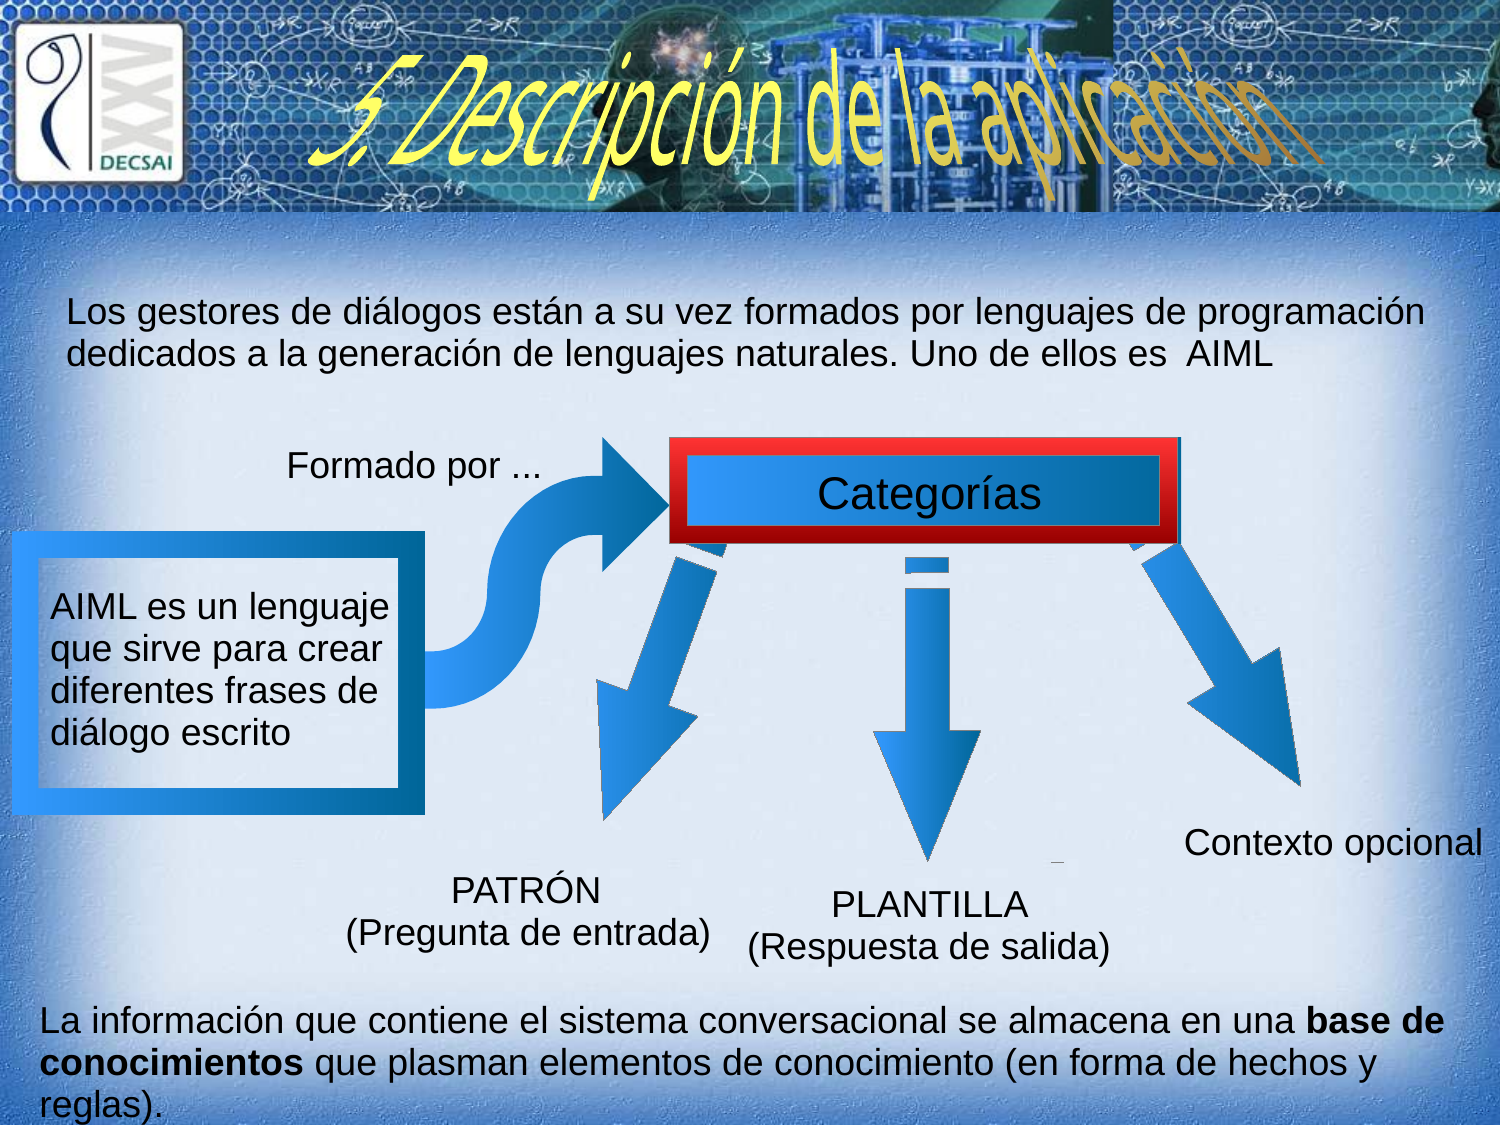

5. Descripción de la aplicación
Los gestores de diálogos están a su vez formados por lenguajes de programación dedicados a la generación de lenguajes naturales. Uno de ellos es AIML
Formado por ...
Categorías
AIML es un lenguaje que sirve para crear diferentes frases de diálogo escrito
Contexto opcional
	 PATRÓN
(Pregunta de entrada)
 PLANTILLA
(Respuesta de salida)
La información que contiene el sistema conversacional se almacena en una base de conocimientos que plasman elementos de conocimiento (en forma de hechos y reglas).